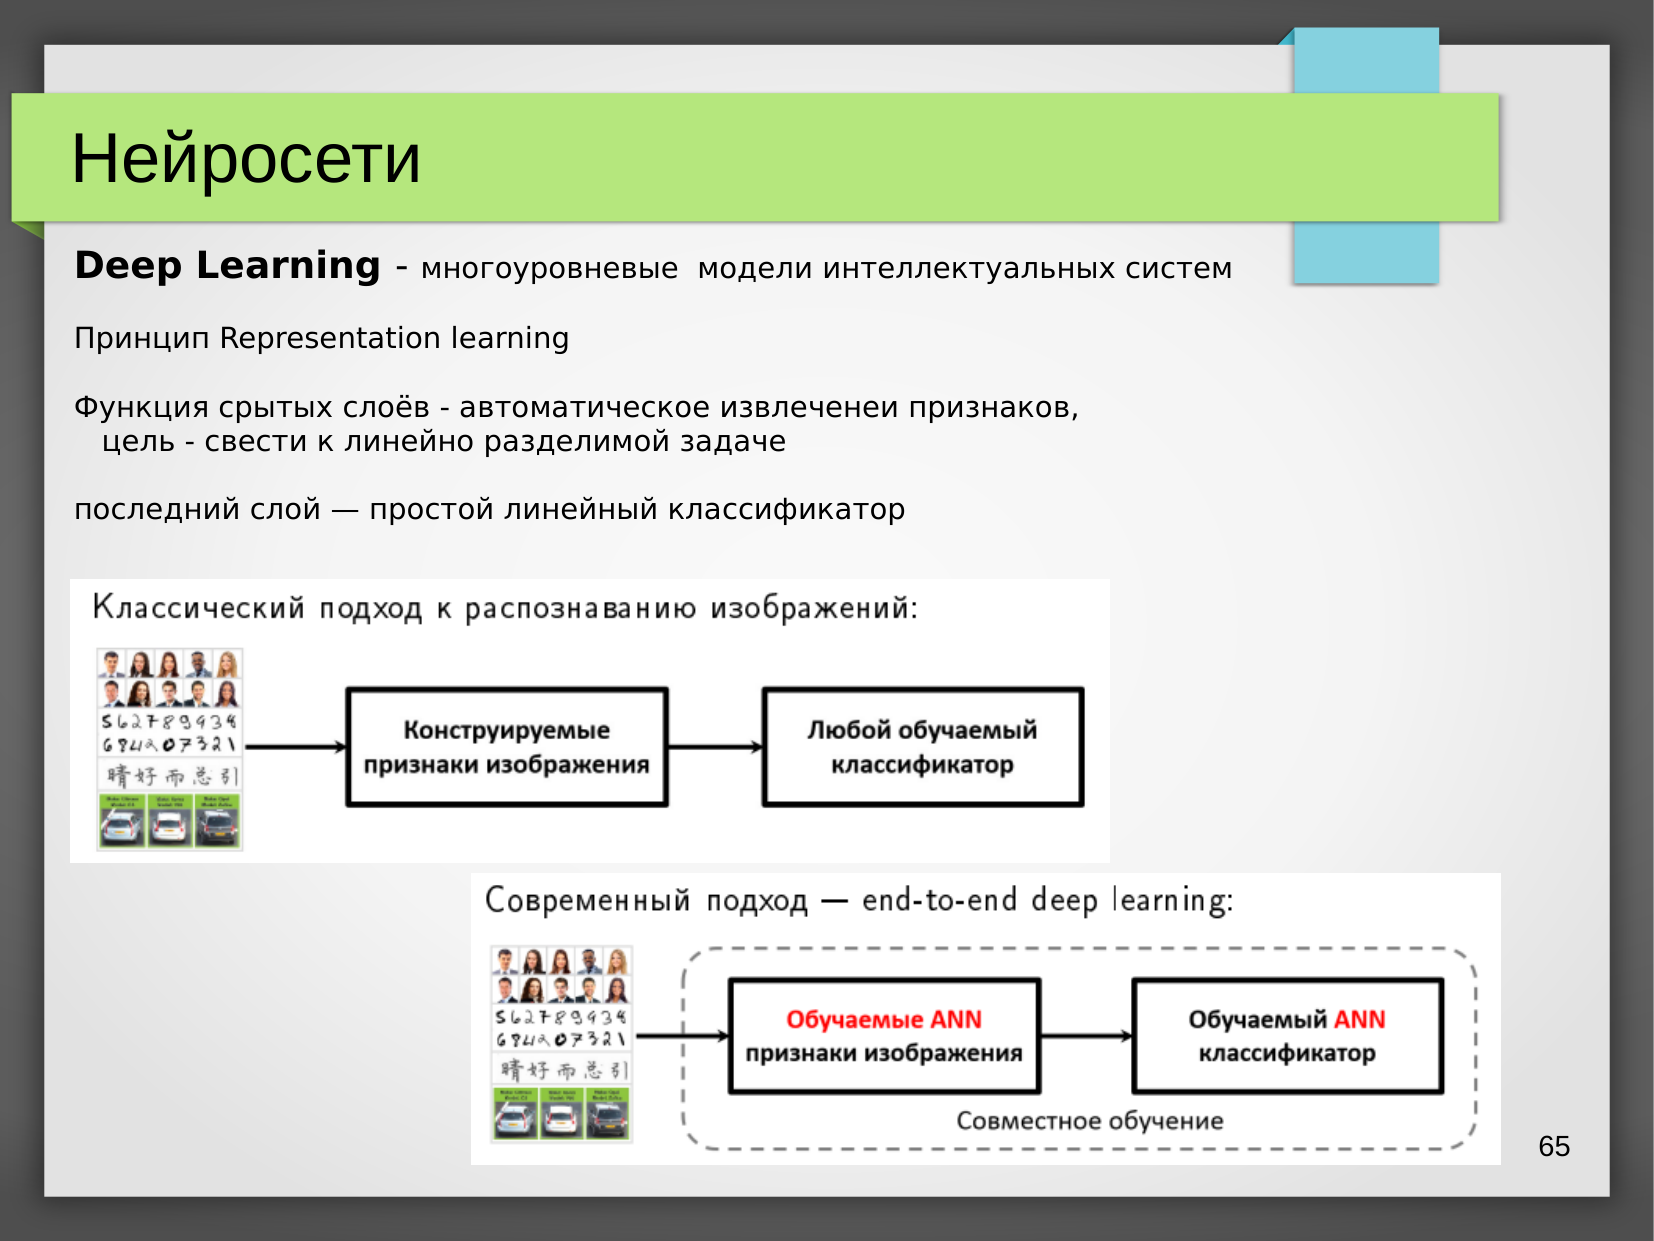

# Нейросети
Deep Learning - многоуровневые модели интеллектуальных систем
Принцип Representation learning
Функция срытых слоёв - автоматическое извлеченеи признаков,
 цель - свести к линейно разделимой задаче
последний слой — простой линейный классификатор
65